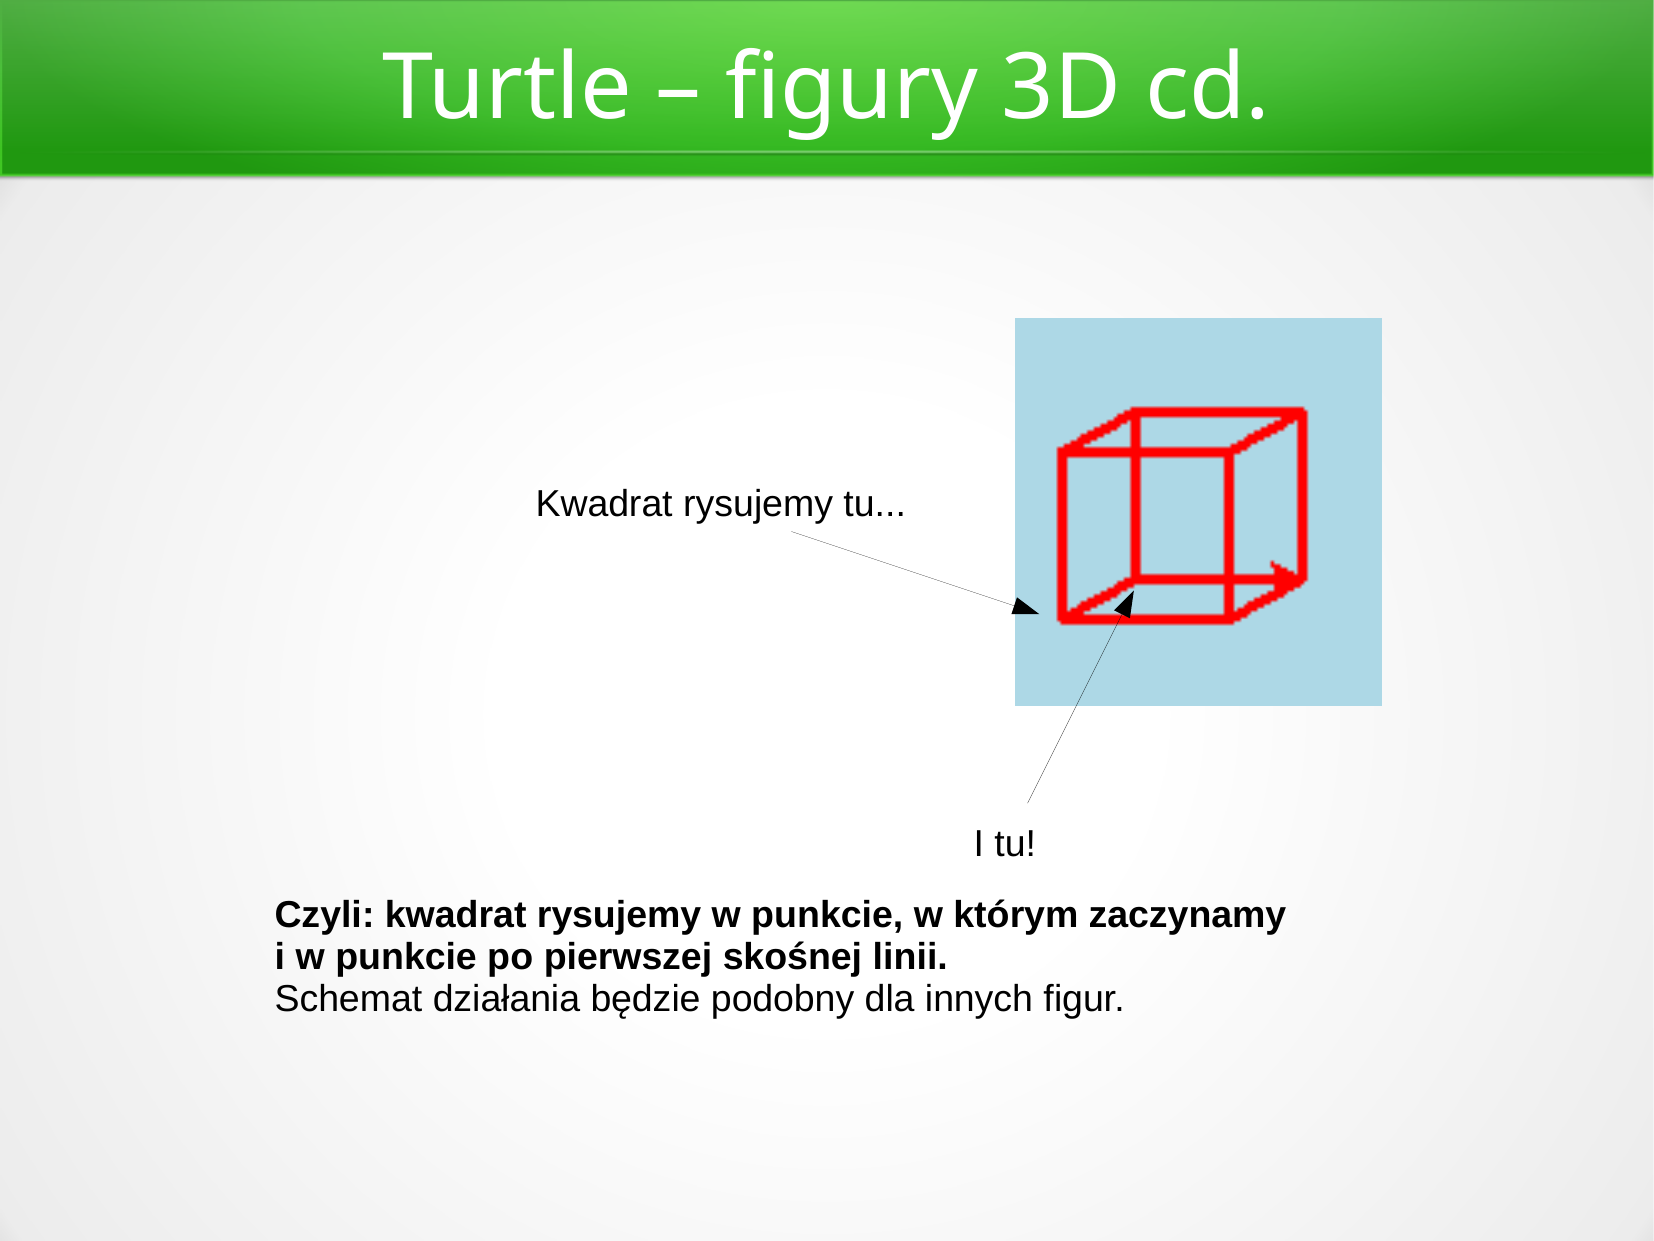

# Turtle – figury 3D cd.
Kwadrat rysujemy tu...
I tu!
Czyli: kwadrat rysujemy w punkcie, w którym zaczynamy
i w punkcie po pierwszej skośnej linii.
Schemat działania będzie podobny dla innych figur.